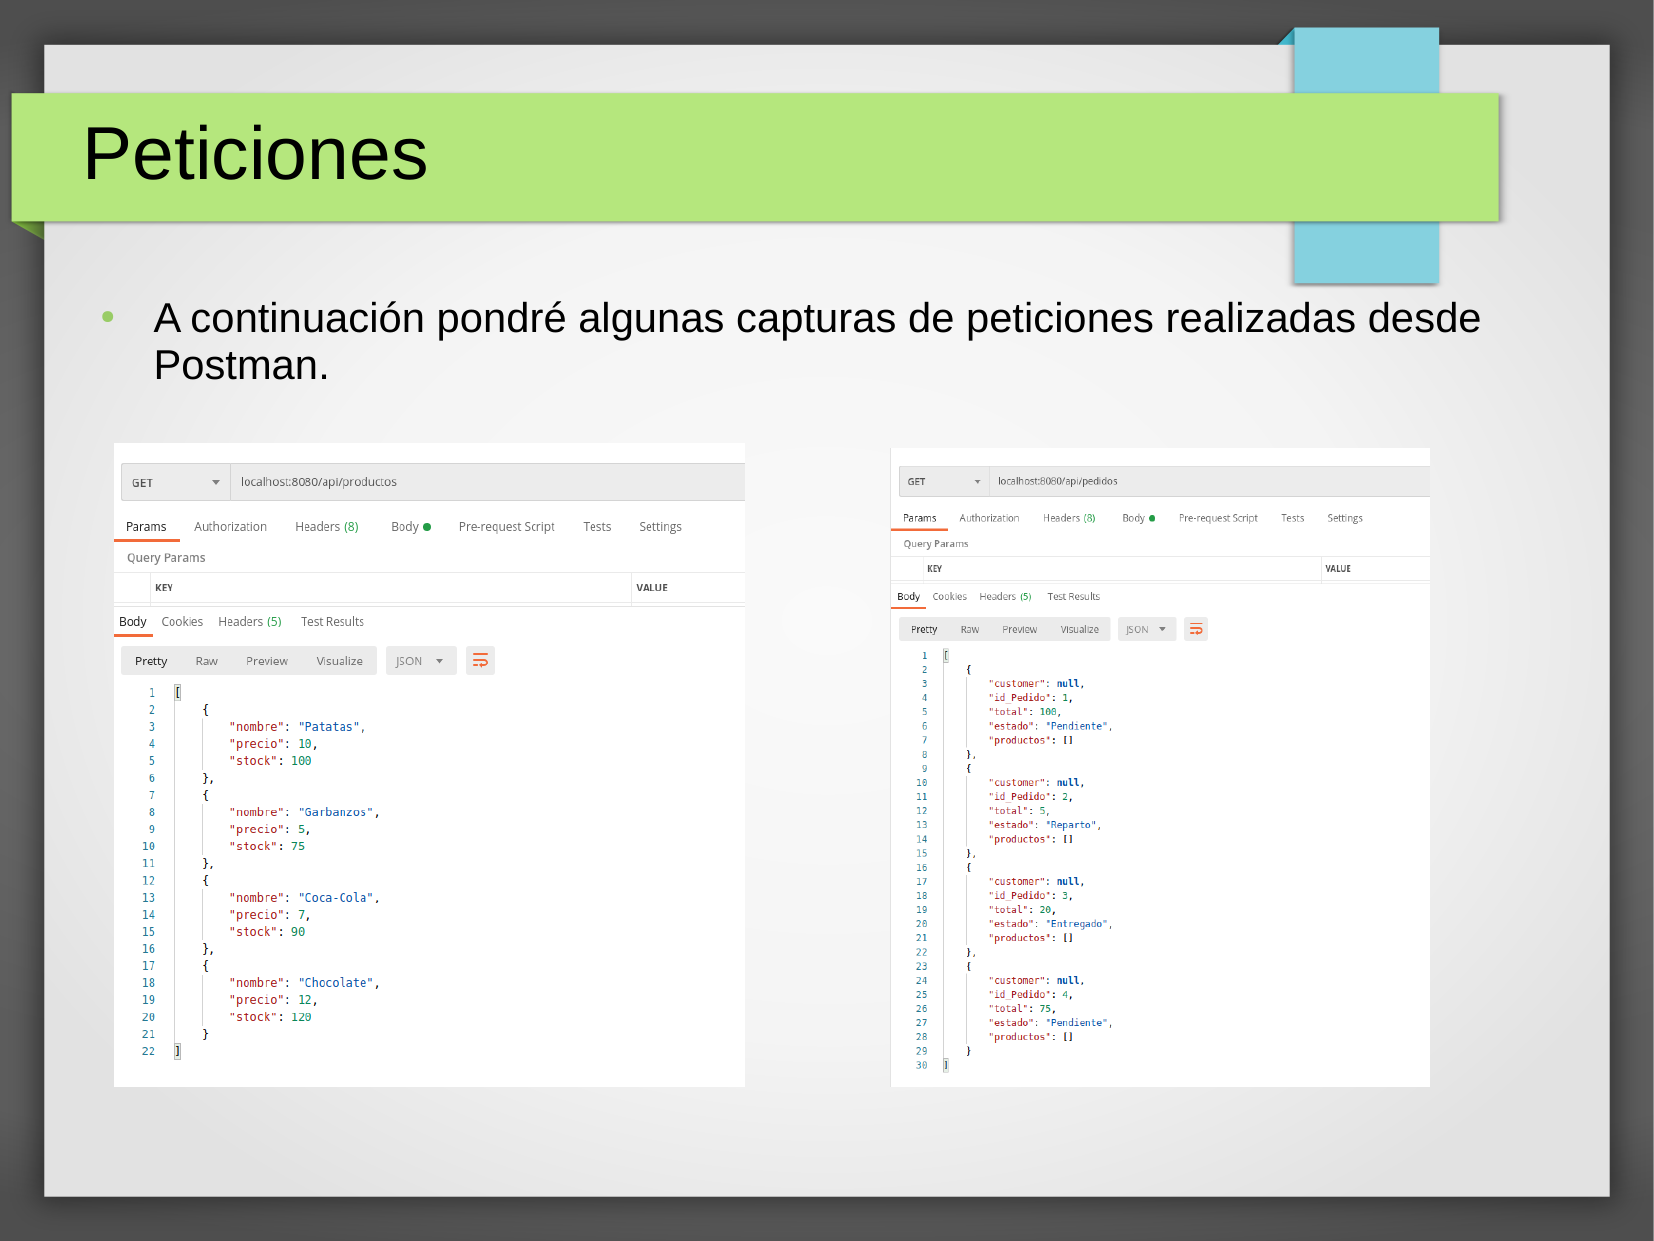

# Peticiones
A continuación pondré algunas capturas de peticiones realizadas desde Postman.